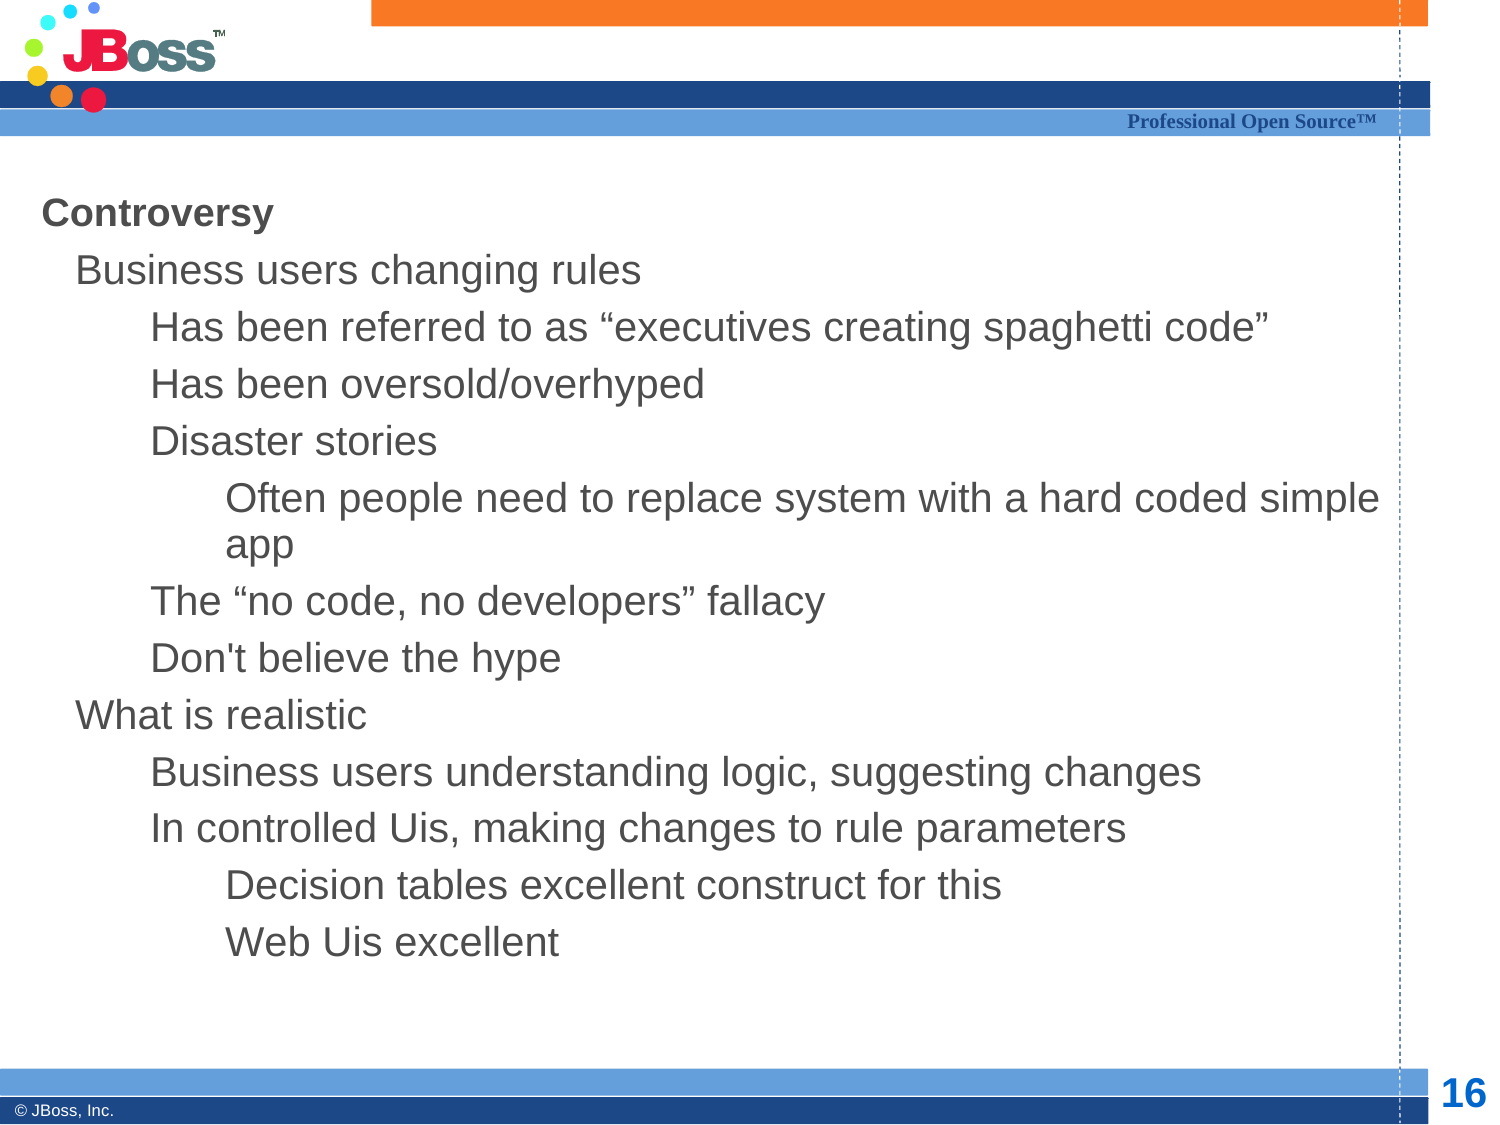

# Controversy
Business users changing rules
Has been referred to as “executives creating spaghetti code”
Has been oversold/overhyped
Disaster stories
Often people need to replace system with a hard coded simple app
The “no code, no developers” fallacy
Don't believe the hype
What is realistic
Business users understanding logic, suggesting changes
In controlled Uis, making changes to rule parameters
Decision tables excellent construct for this
Web Uis excellent